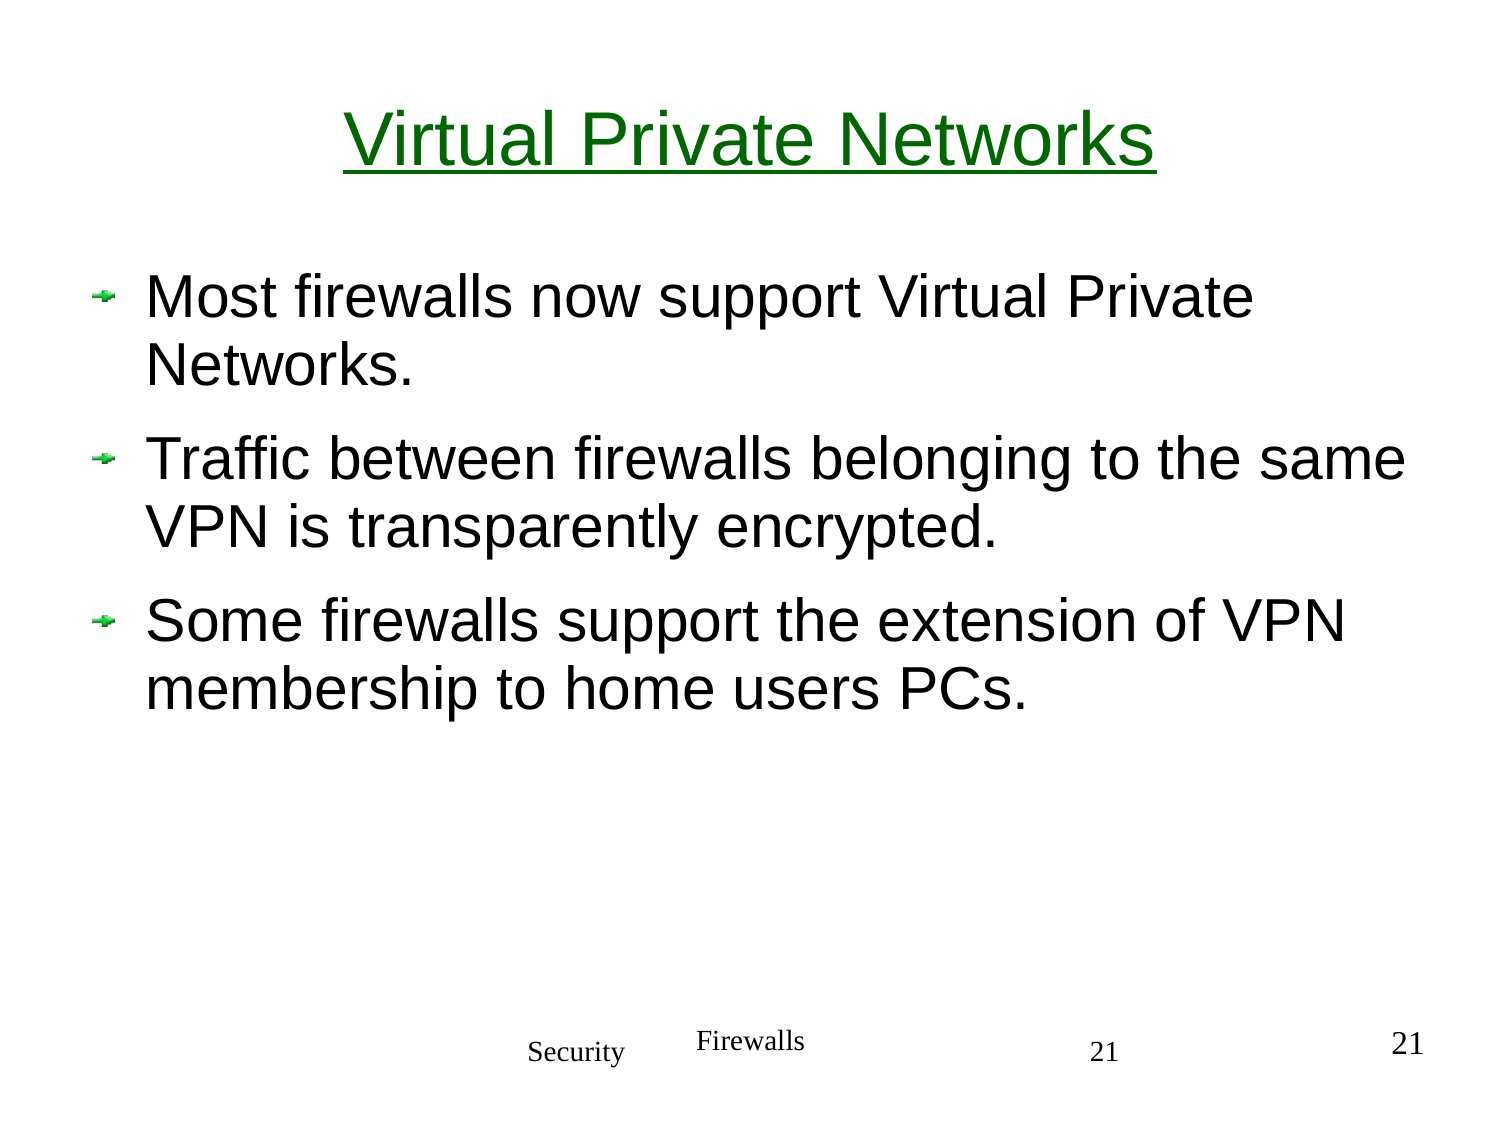

# Virtual Private Networks
Most firewalls now support Virtual Private Networks.
Traffic between firewalls belonging to the same VPN is transparently encrypted.
Some firewalls support the extension of VPN membership to home users PCs.
Firewalls
21
Security